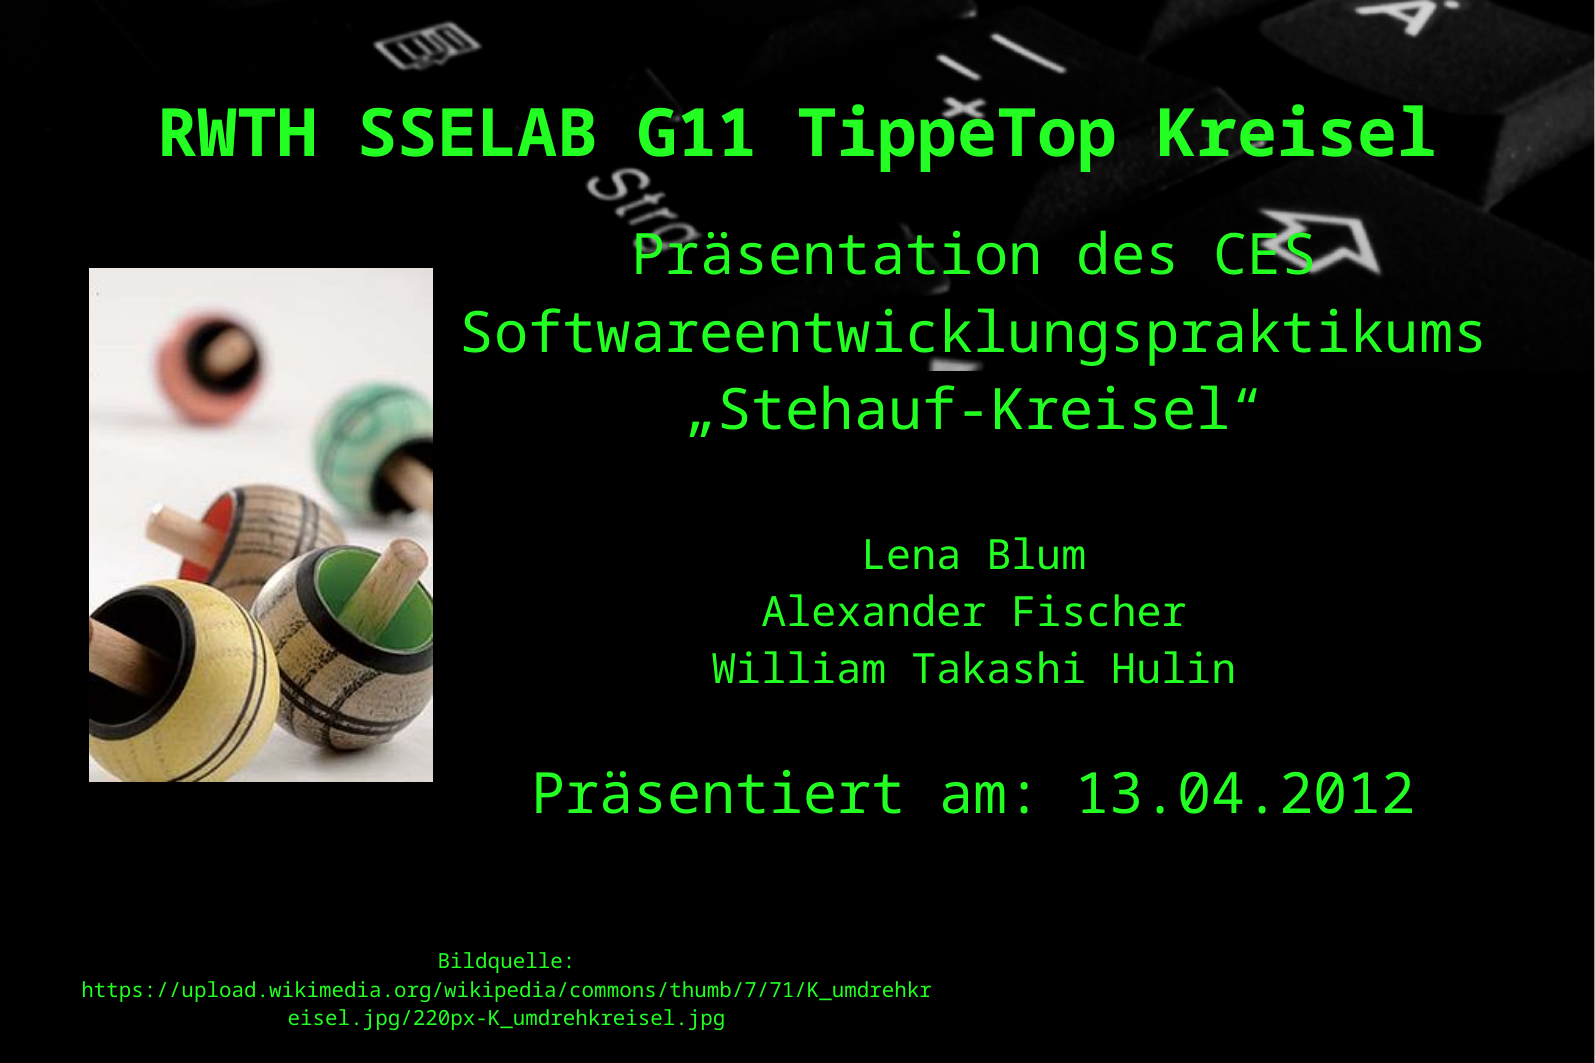

# RWTH SSELAB G11 TippeTop Kreisel
Präsentation des CES Softwareentwicklungspraktikums
„Stehauf-Kreisel“
Lena Blum
Alexander Fischer
William Takashi Hulin
Präsentiert am: 13.04.2012
Bildquelle: https://upload.wikimedia.org/wikipedia/commons/thumb/7/71/K_umdrehkreisel.jpg/220px-K_umdrehkreisel.jpg